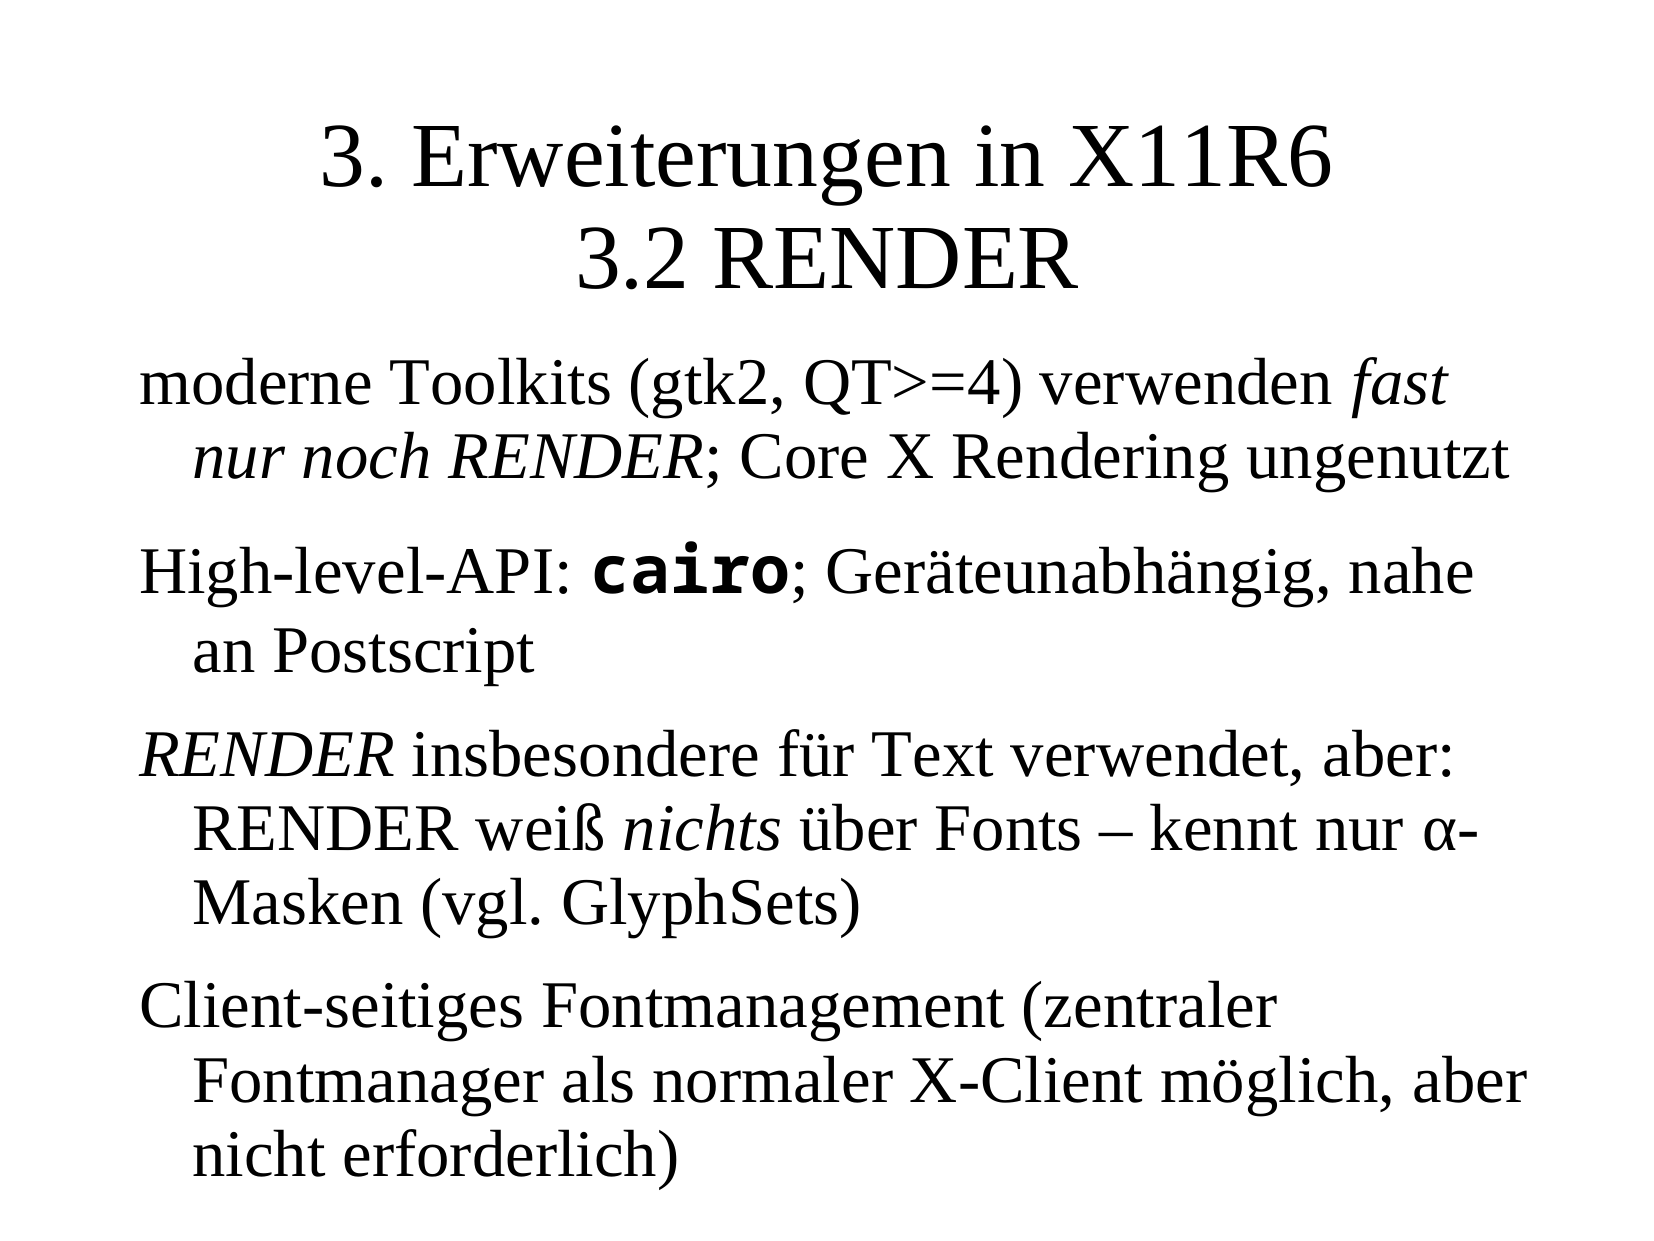

# 3. Erweiterungen in X11R6 3.2 RENDER
moderne Toolkits (gtk2, QT>=4) verwenden fast nur noch RENDER; Core X Rendering ungenutzt
High-level-API: cairo; Geräteunabhängig, nahe an Postscript
RENDER insbesondere für Text verwendet, aber:
RENDER weiß nichts über Fonts – kennt nur α-Masken (vgl. GlyphSets)
Client-seitiges Fontmanagement (zentraler Fontmanager als normaler X-Client möglich, aber nicht erforderlich)